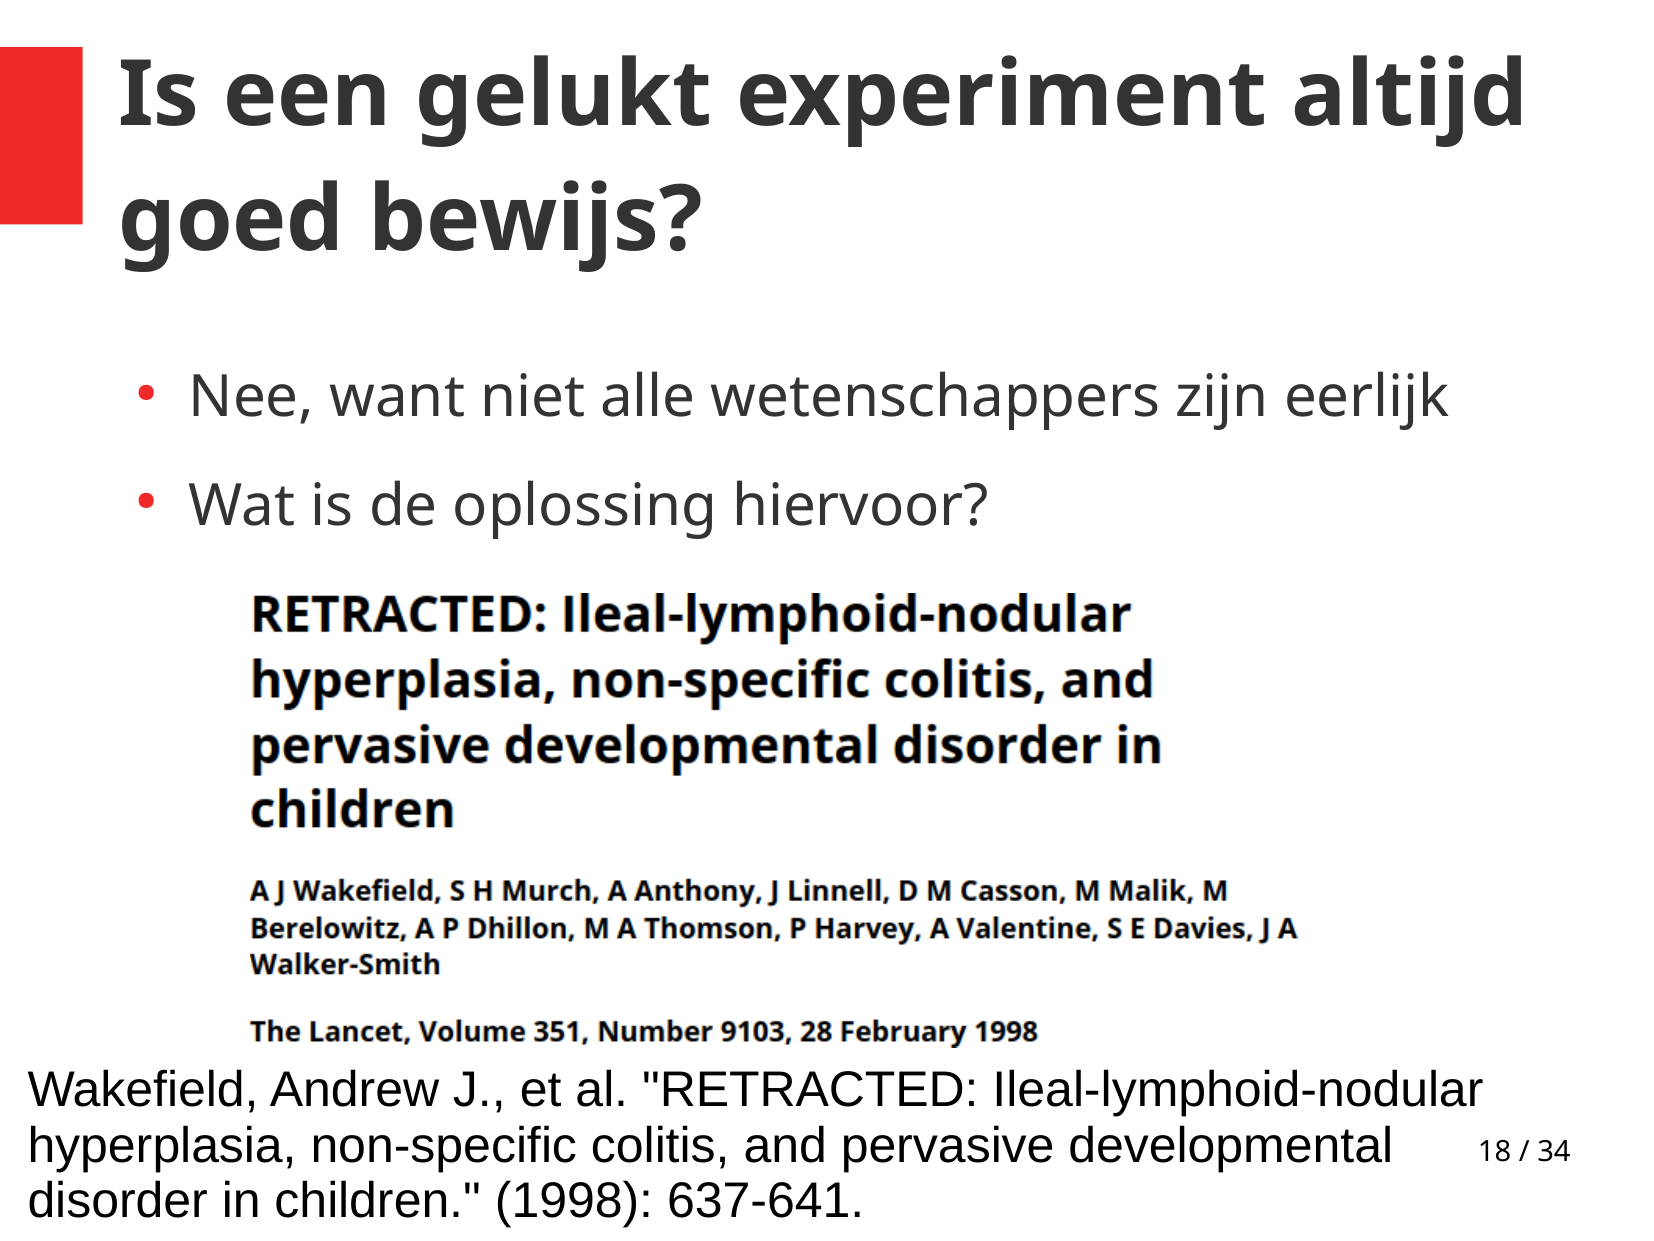

# Is een gelukt experiment altijd goed bewijs?
Nee, want niet alle wetenschappers zijn eerlijk
Wat is de oplossing hiervoor?
Wakefield, Andrew J., et al. "RETRACTED: Ileal-lymphoid-nodular hyperplasia, non-specific colitis, and pervasive developmental disorder in children." (1998): 637-641.
18